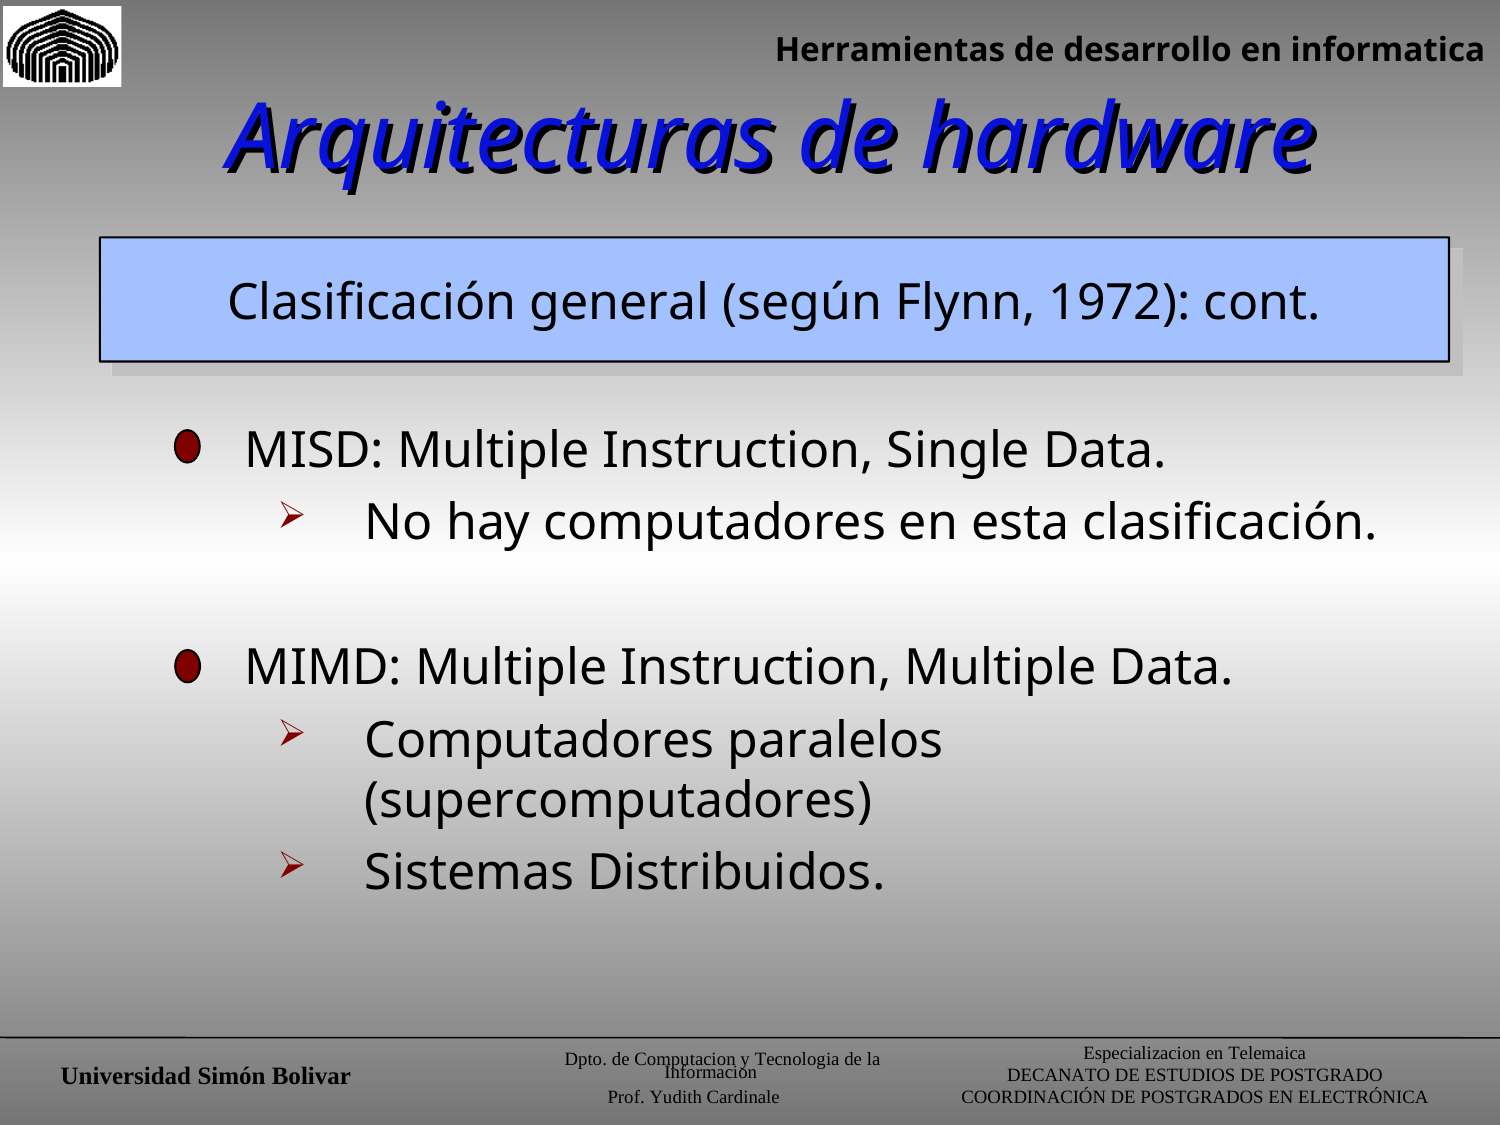

Arquitecturas de hardware
Clasificación general (según Flynn, 1972): cont.
MISD: Multiple Instruction, Single Data.
No hay computadores en esta clasificación.
MIMD: Multiple Instruction, Multiple Data.
Computadores paralelos (supercomputadores)
Sistemas Distribuidos.